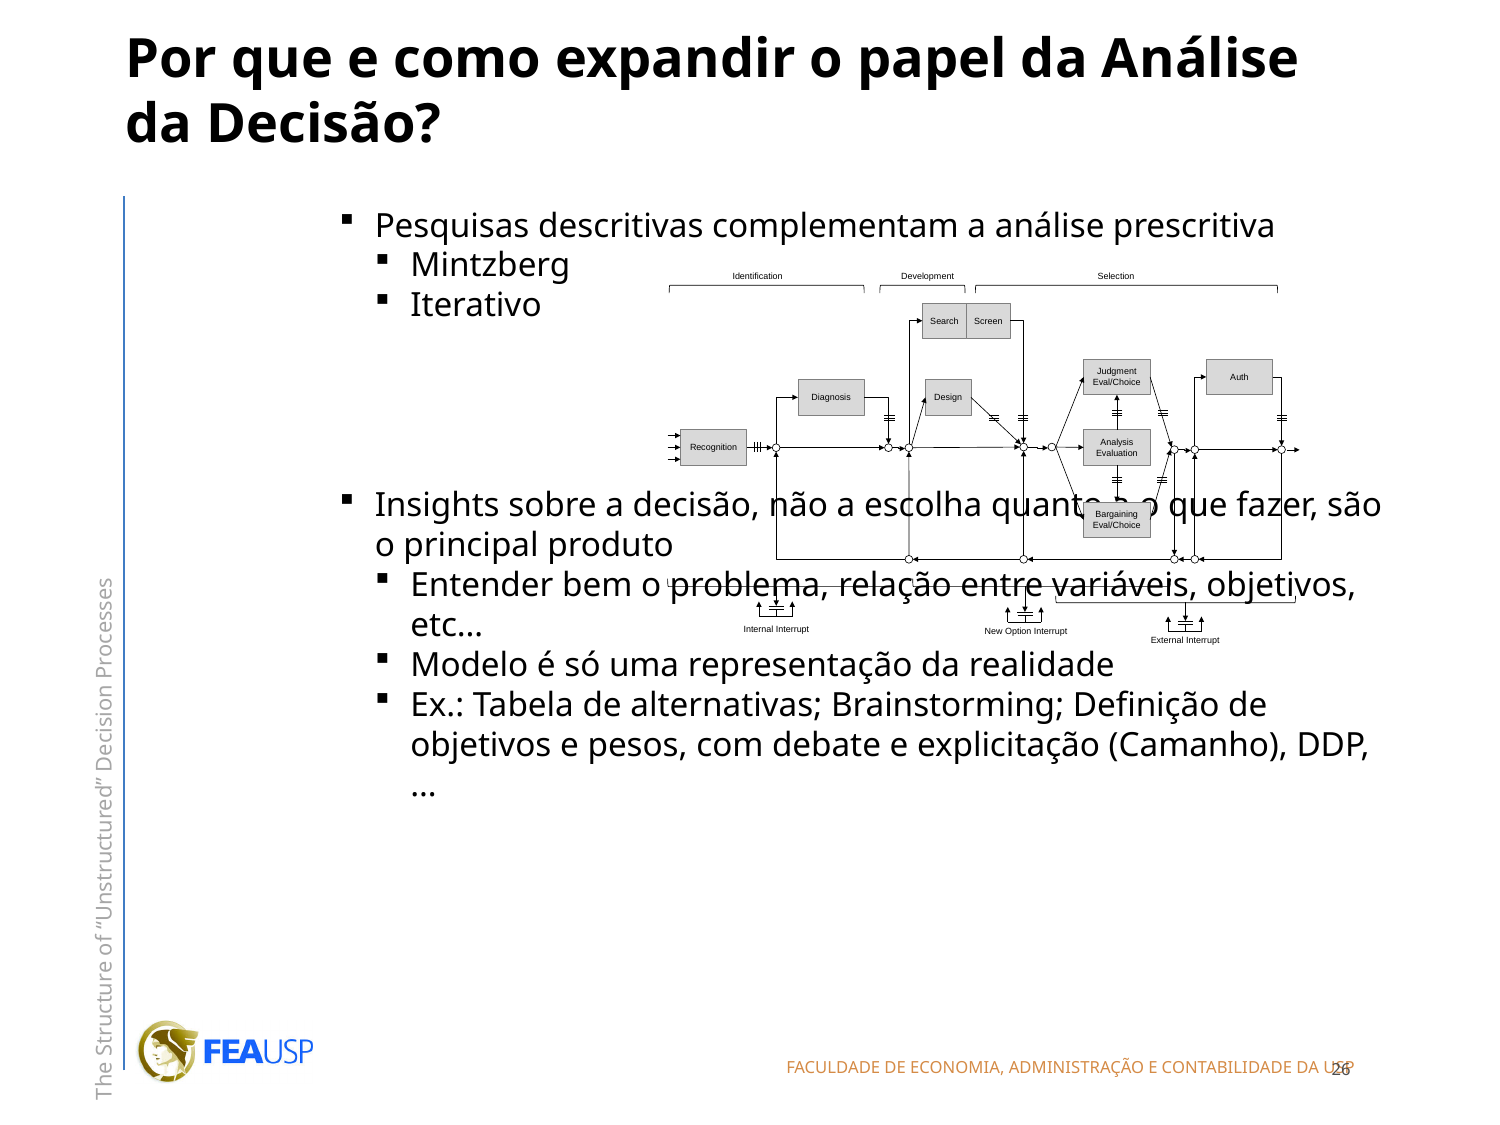

Por que e como expandir o papel da Análise da Decisão?
Pesquisas descritivas complementam a análise prescritiva
Mintzberg
Iterativo
Insights sobre a decisão, não a escolha quanto a o que fazer, são o principal produto
Entender bem o problema, relação entre variáveis, objetivos, etc…
Modelo é só uma representação da realidade
Ex.: Tabela de alternativas; Brainstorming; Definição de objetivos e pesos, com debate e explicitação (Camanho), DDP, …